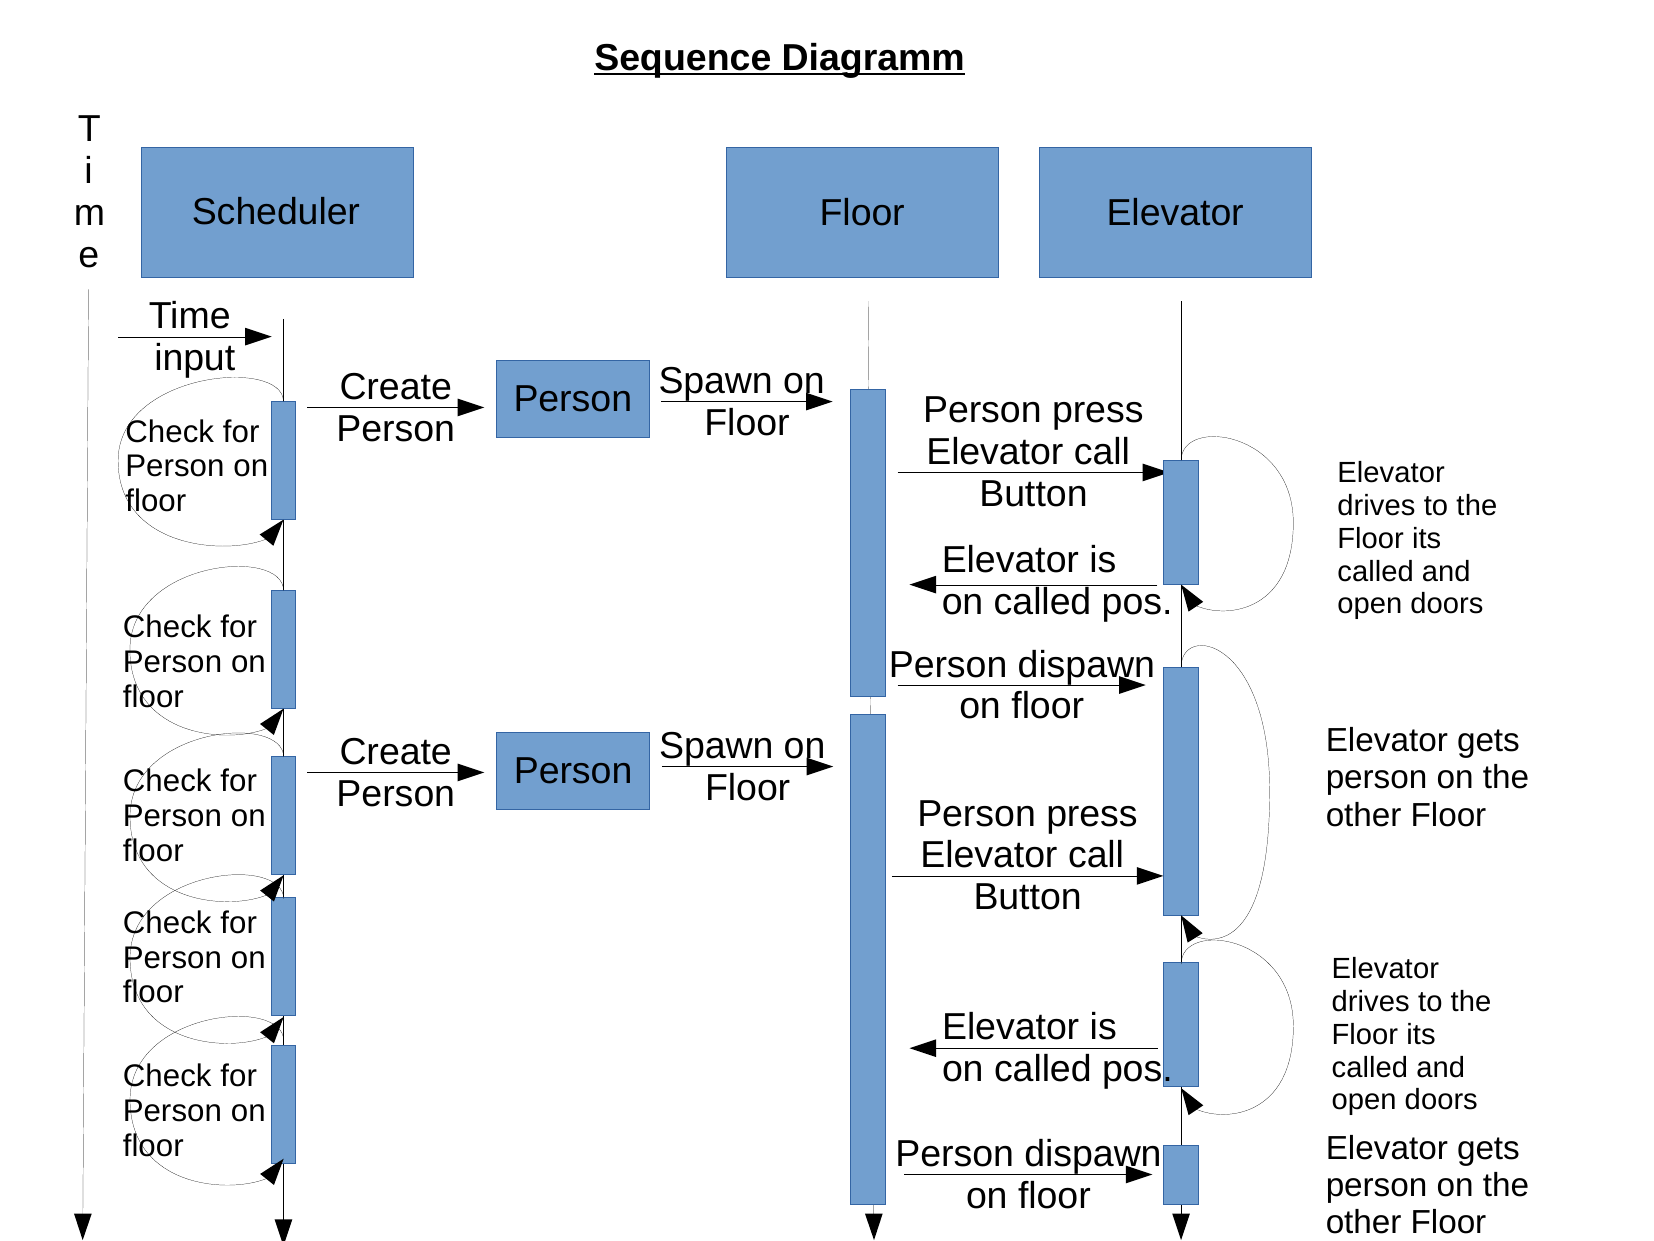

Sequence Diagramm
Time
Floor
Elevator
Scheduler
Time
input
Person
Spawn on
Floor
Check for
Person on
floor
Create
Person
Elevator drives to the Floor its called and open doors
Person press
Elevator call
Button
Elevator is
on called pos.
Check for
Person on
floor
Person dispawn
on floor
Elevator gets
person on the
other Floor
Person
Check for
Person on
floor
Spawn on
Floor
Create
Person
Person press
Elevator call
Button
Check for
Person on
floor
Elevator drives to the Floor its called and open doors
Elevator is
on called pos.
Check for
Person on
floor
Elevator gets
person on the
other Floor
Person dispawn
on floor